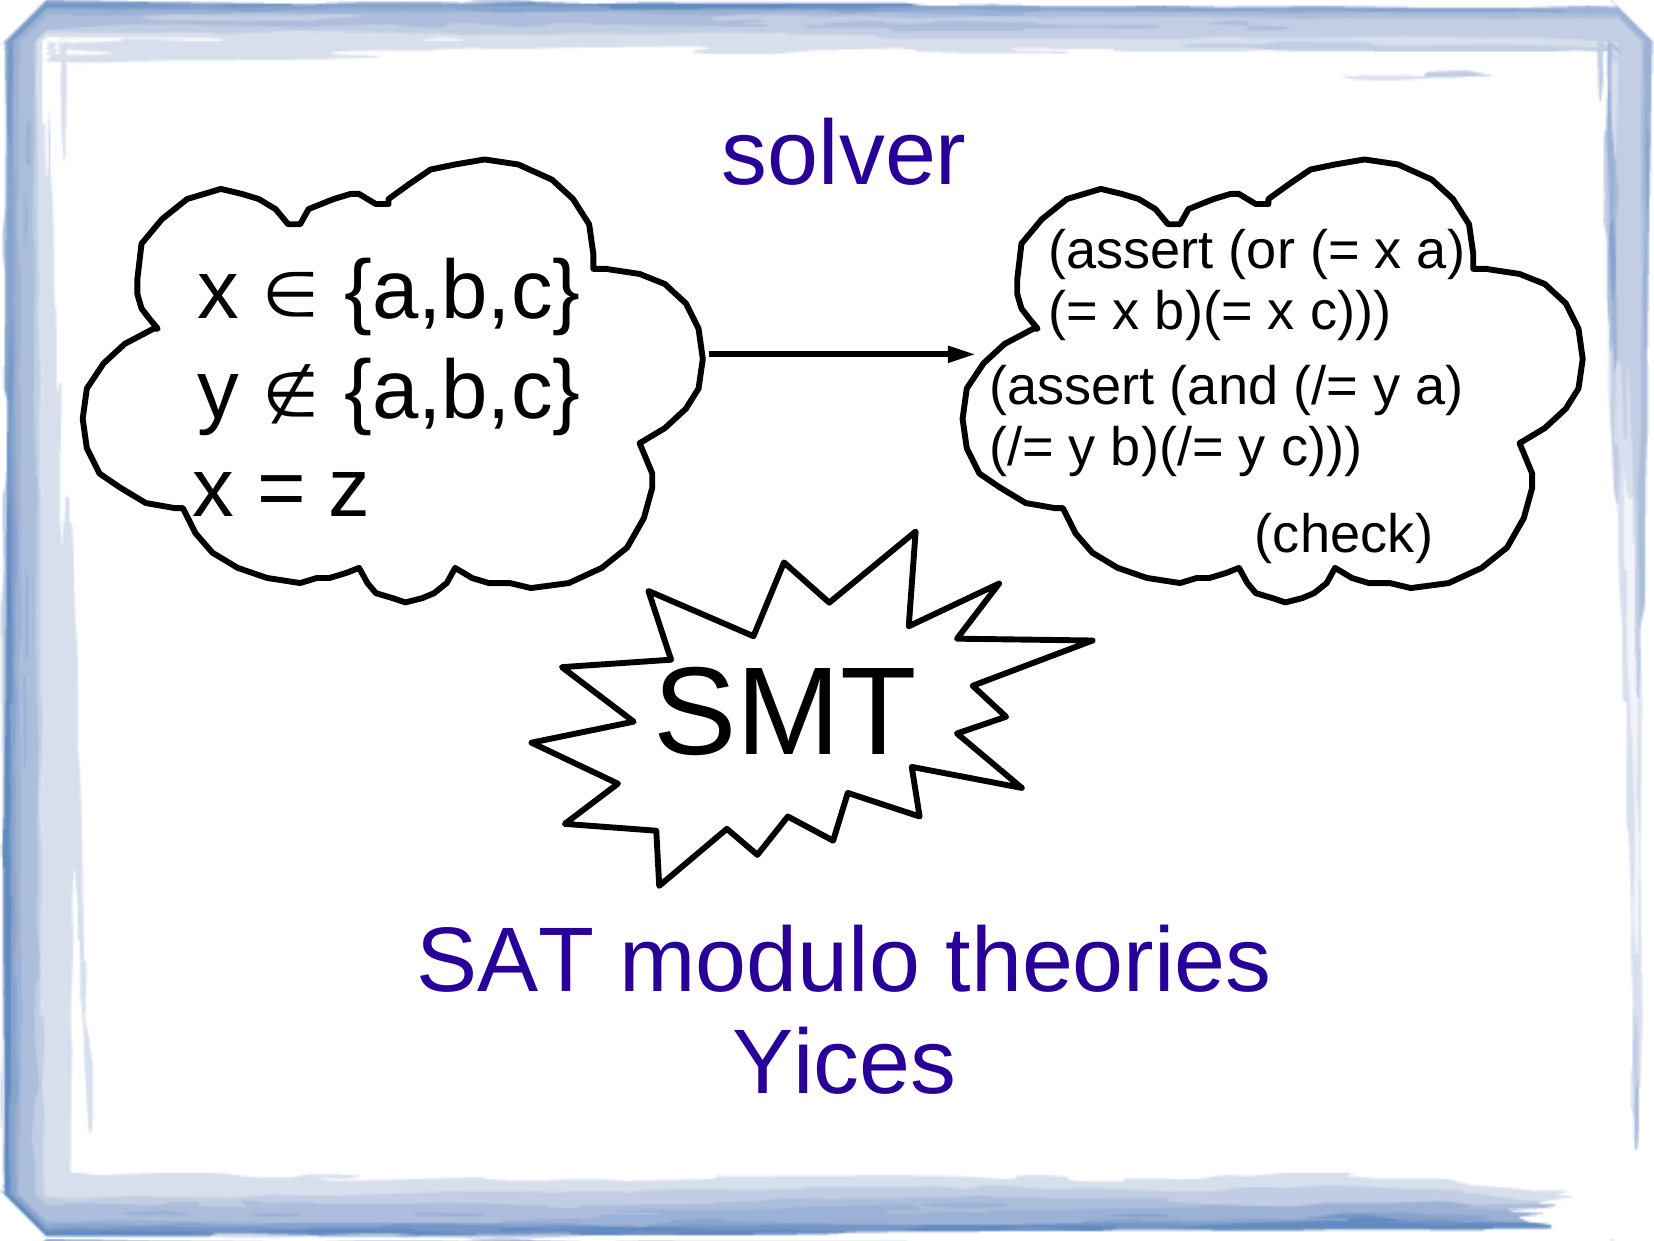

# solver
(assert (or (= x a)
(= x b)(= x c)))
x  {a,b,c}
y  {a,b,c}
(assert (and (/= y a)
(/= y b)(/= y c)))
x = z
(check)
SMT
SAT modulo theories
Yices